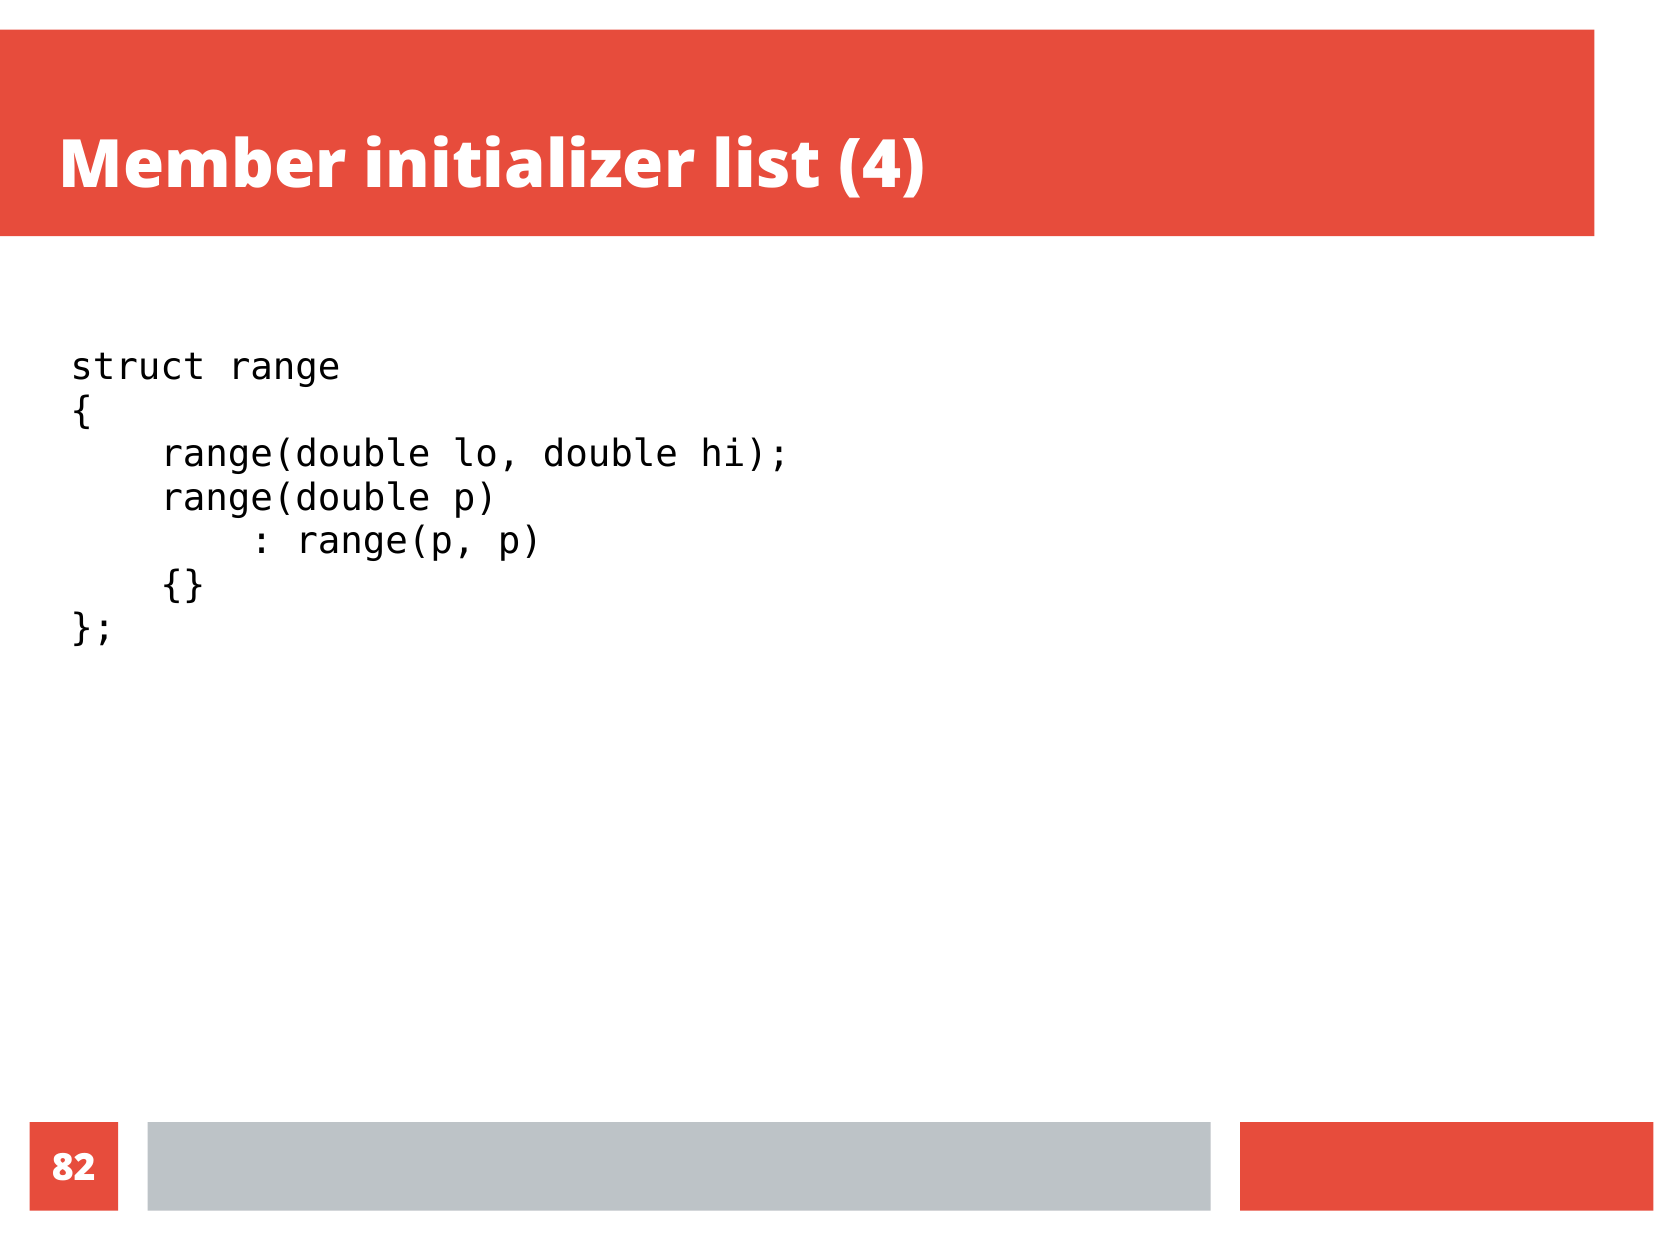

# Member initializer list (4)
struct range
{
 range(double lo, double hi);
 range(double p)
 : range(p, p)
 {}
};
82